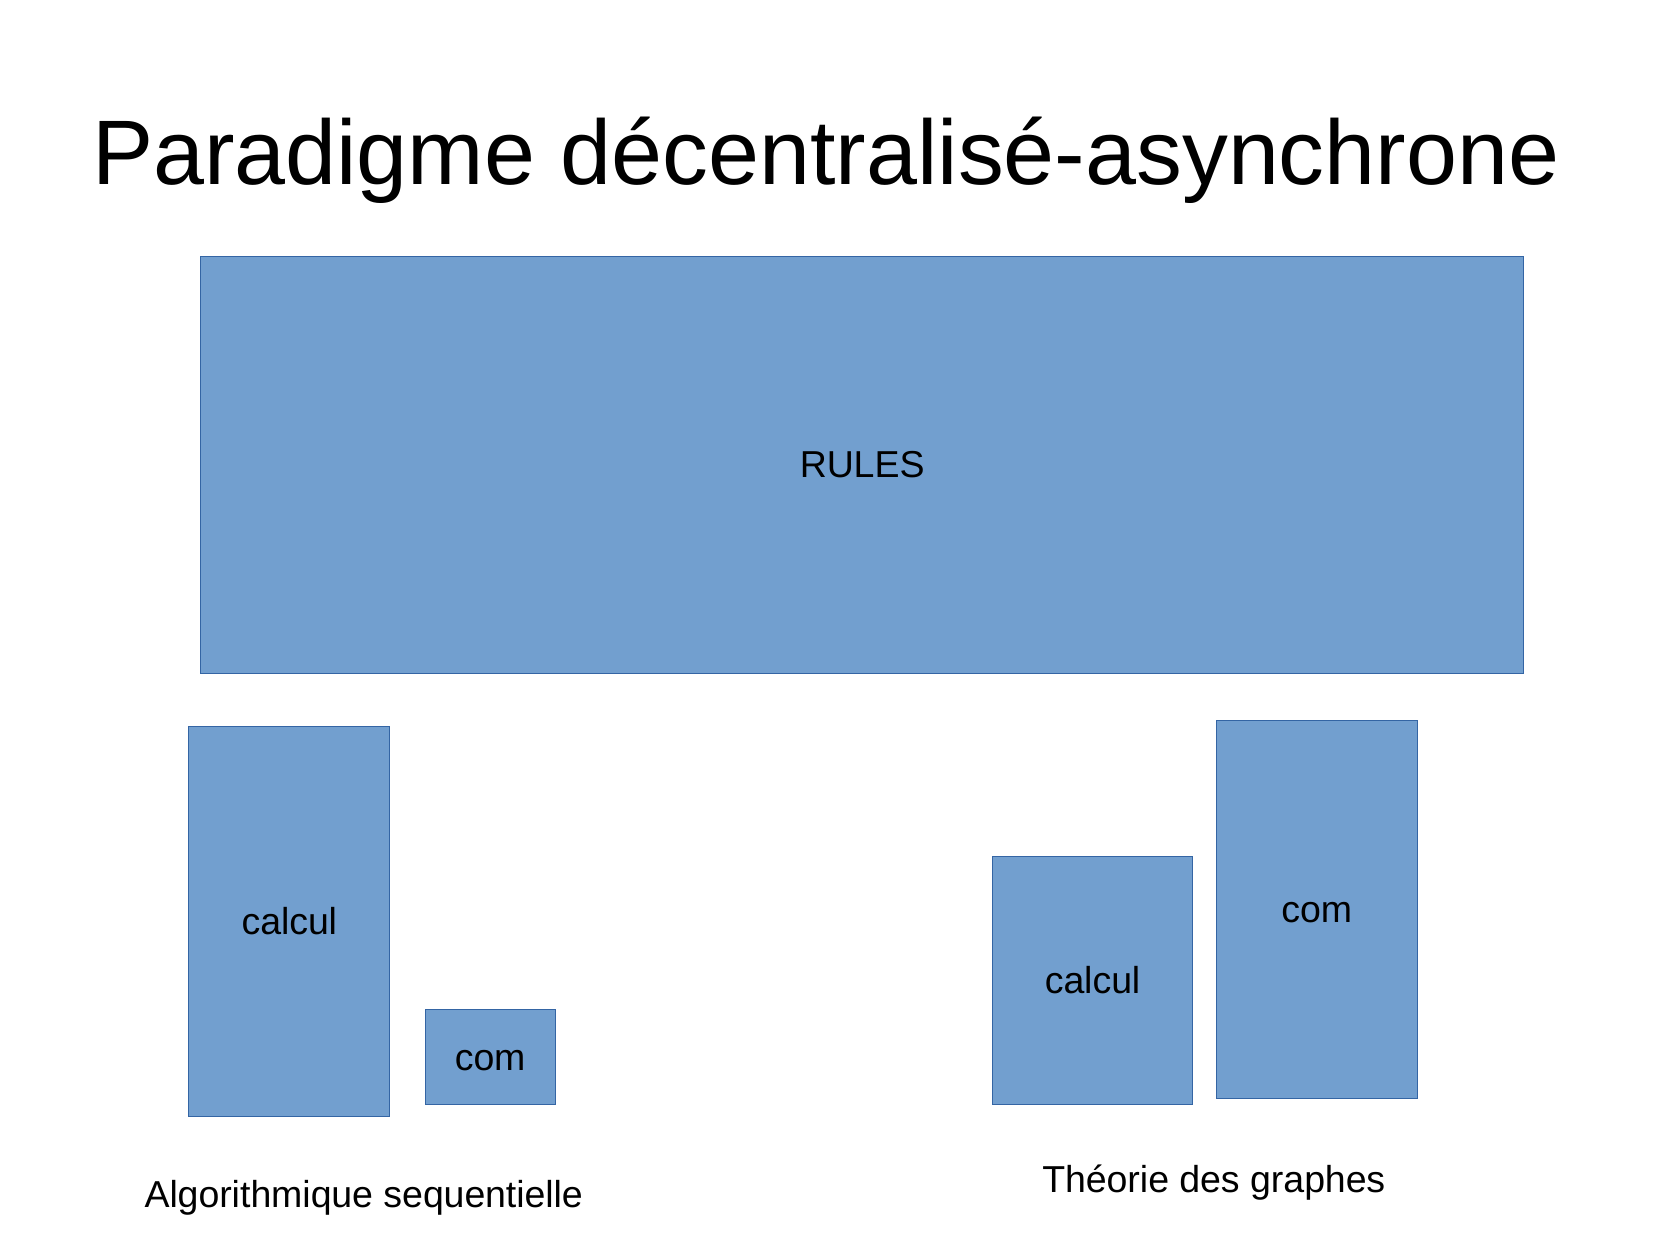

# Paradigme décentralisé-asynchrone
RULES
com
calcul
calcul
com
Théorie des graphes
Algorithmique sequentielle